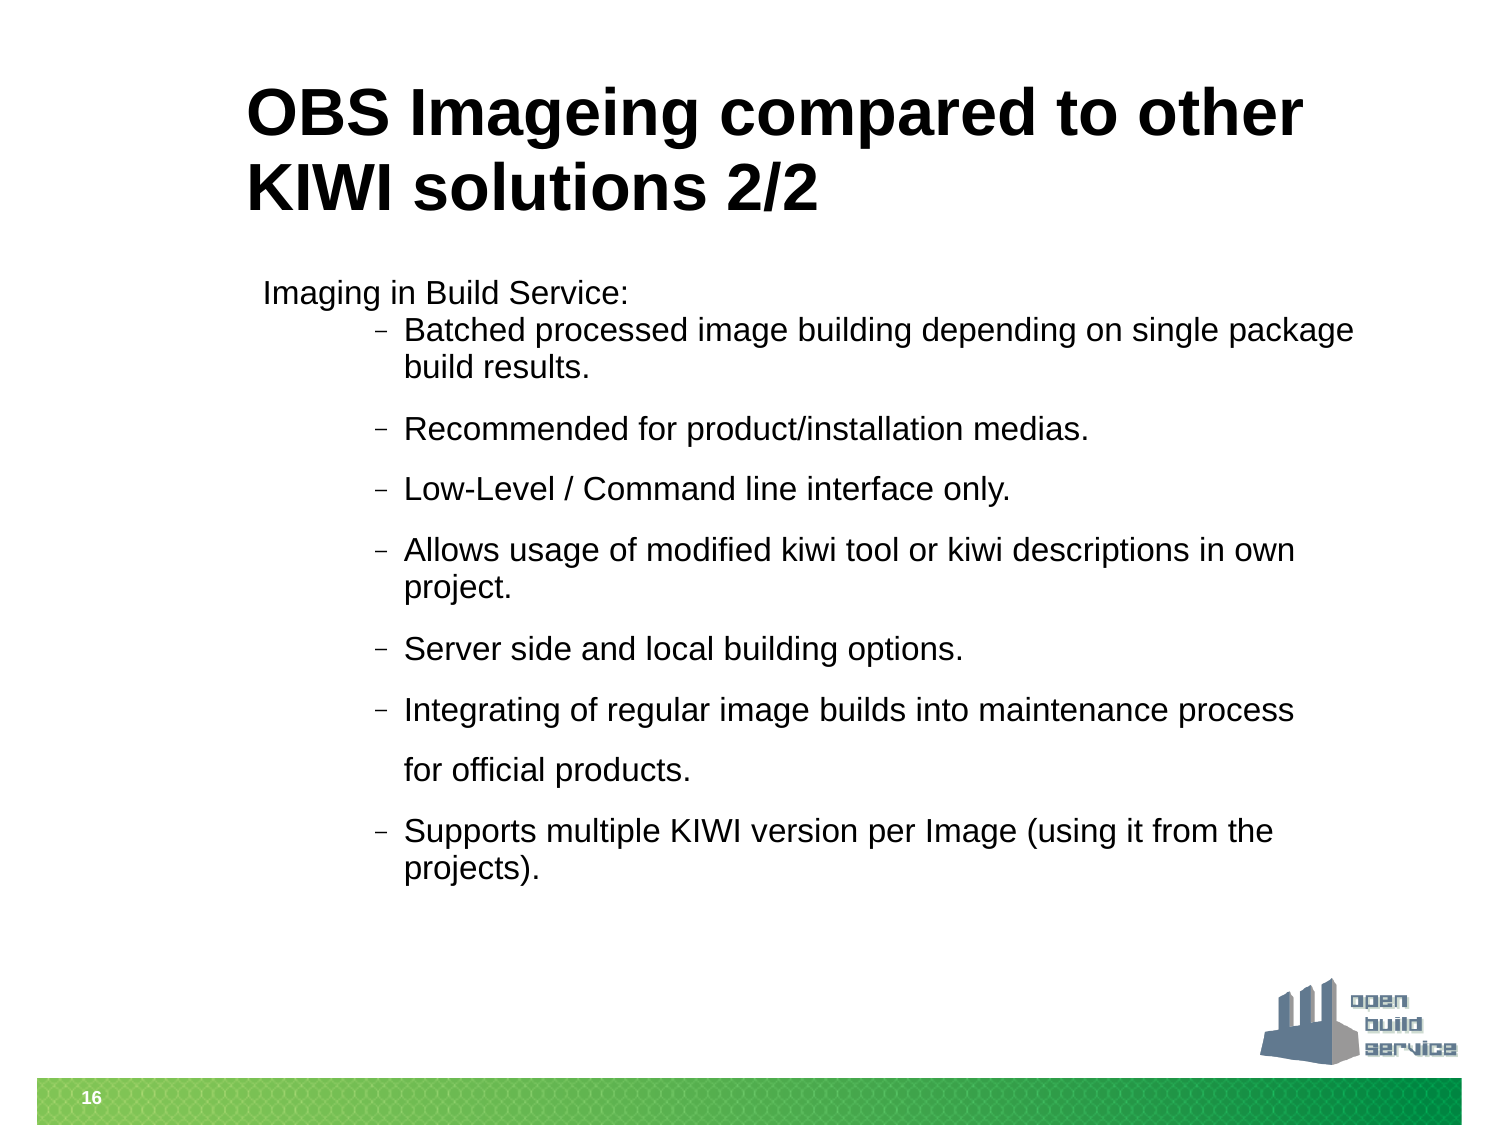

# OBS Imageing compared to other KIWI solutions 2/2
Imaging in Build Service:
Batched processed image building depending on single package build results.
Recommended for product/installation medias.
Low-Level / Command line interface only.
Allows usage of modified kiwi tool or kiwi descriptions in own project.
Server side and local building options.
Integrating of regular image builds into maintenance process
for official products.
Supports multiple KIWI version per Image (using it from the projects).